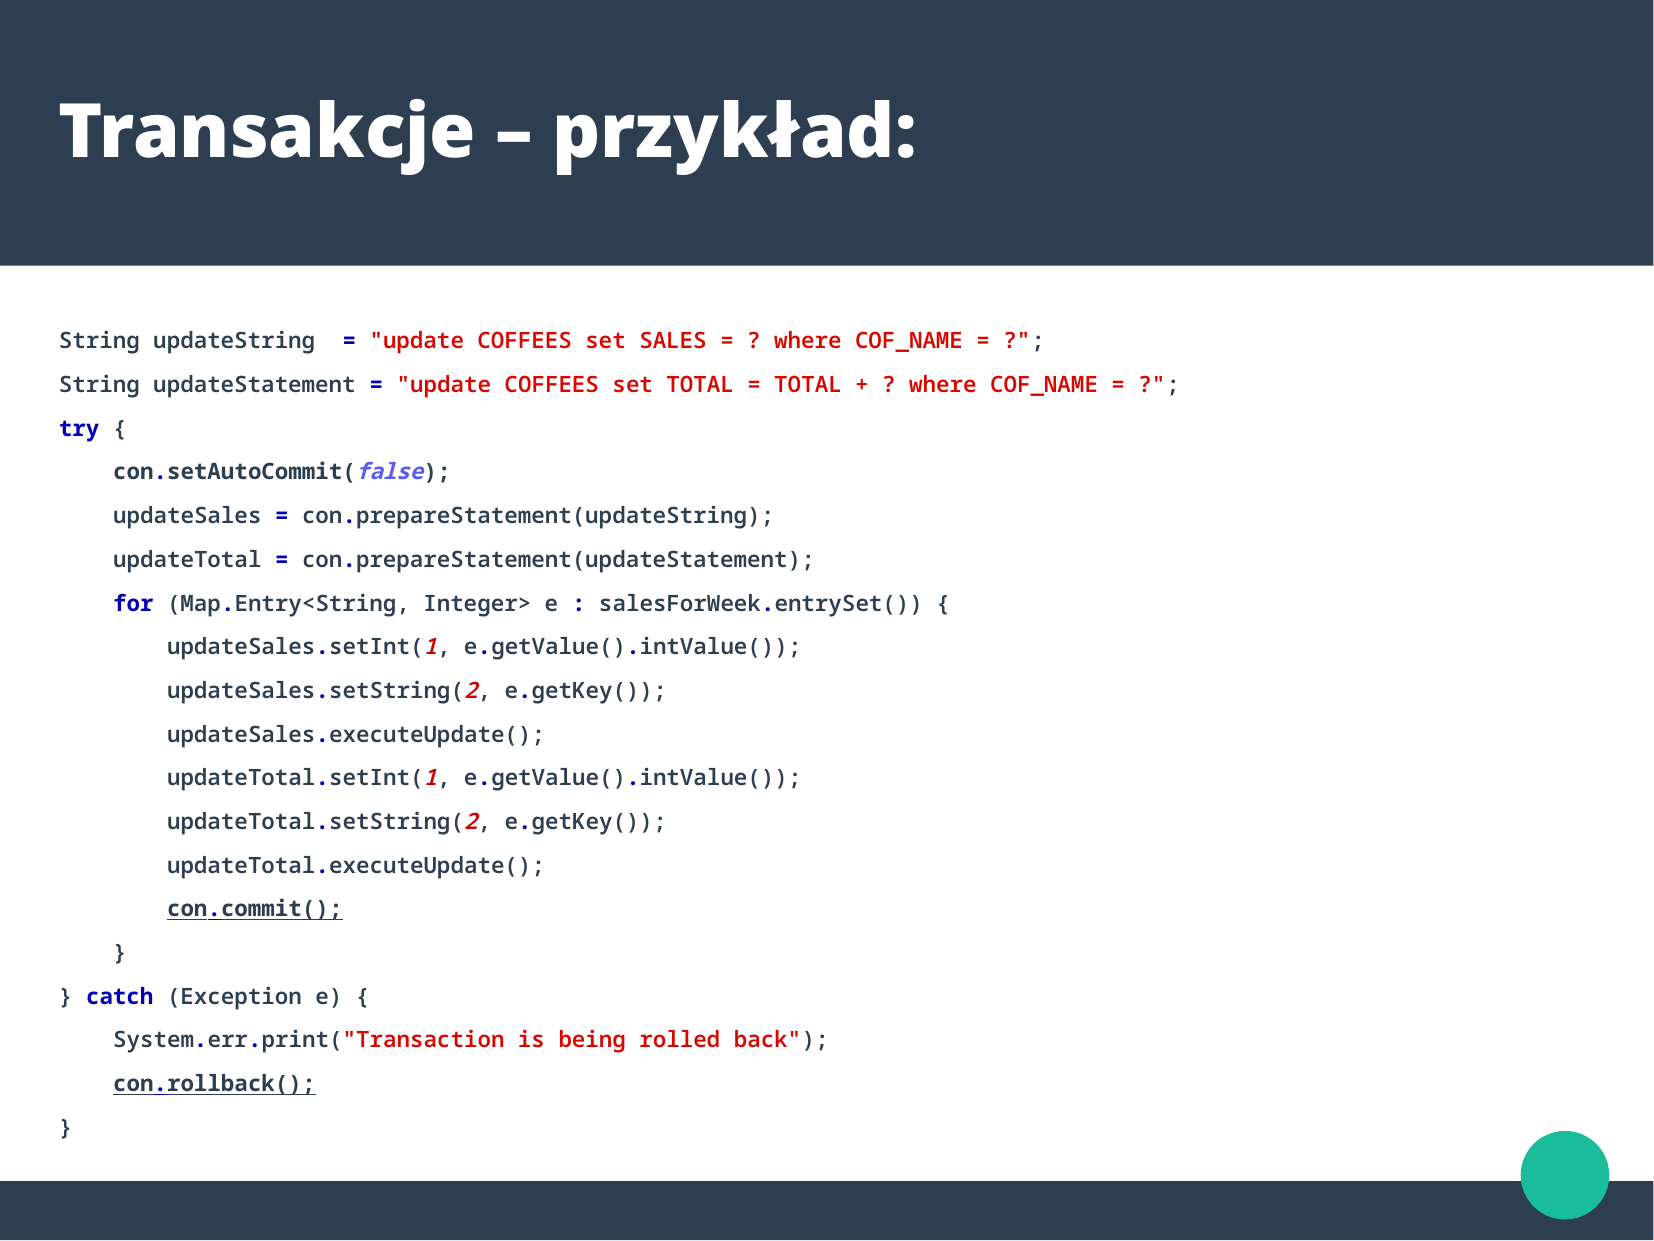

# Transakcje – przykład:
String updateString = "update COFFEES set SALES = ? where COF_NAME = ?";
String updateStatement = "update COFFEES set TOTAL = TOTAL + ? where COF_NAME = ?";
try {
 con.setAutoCommit(false);
 updateSales = con.prepareStatement(updateString);
 updateTotal = con.prepareStatement(updateStatement);
 for (Map.Entry<String, Integer> e : salesForWeek.entrySet()) {
 updateSales.setInt(1, e.getValue().intValue());
 updateSales.setString(2, e.getKey());
 updateSales.executeUpdate();
 updateTotal.setInt(1, e.getValue().intValue());
 updateTotal.setString(2, e.getKey());
 updateTotal.executeUpdate();
 con.commit();
 }
} catch (Exception e) {
 System.err.print("Transaction is being rolled back");
 con.rollback();
}